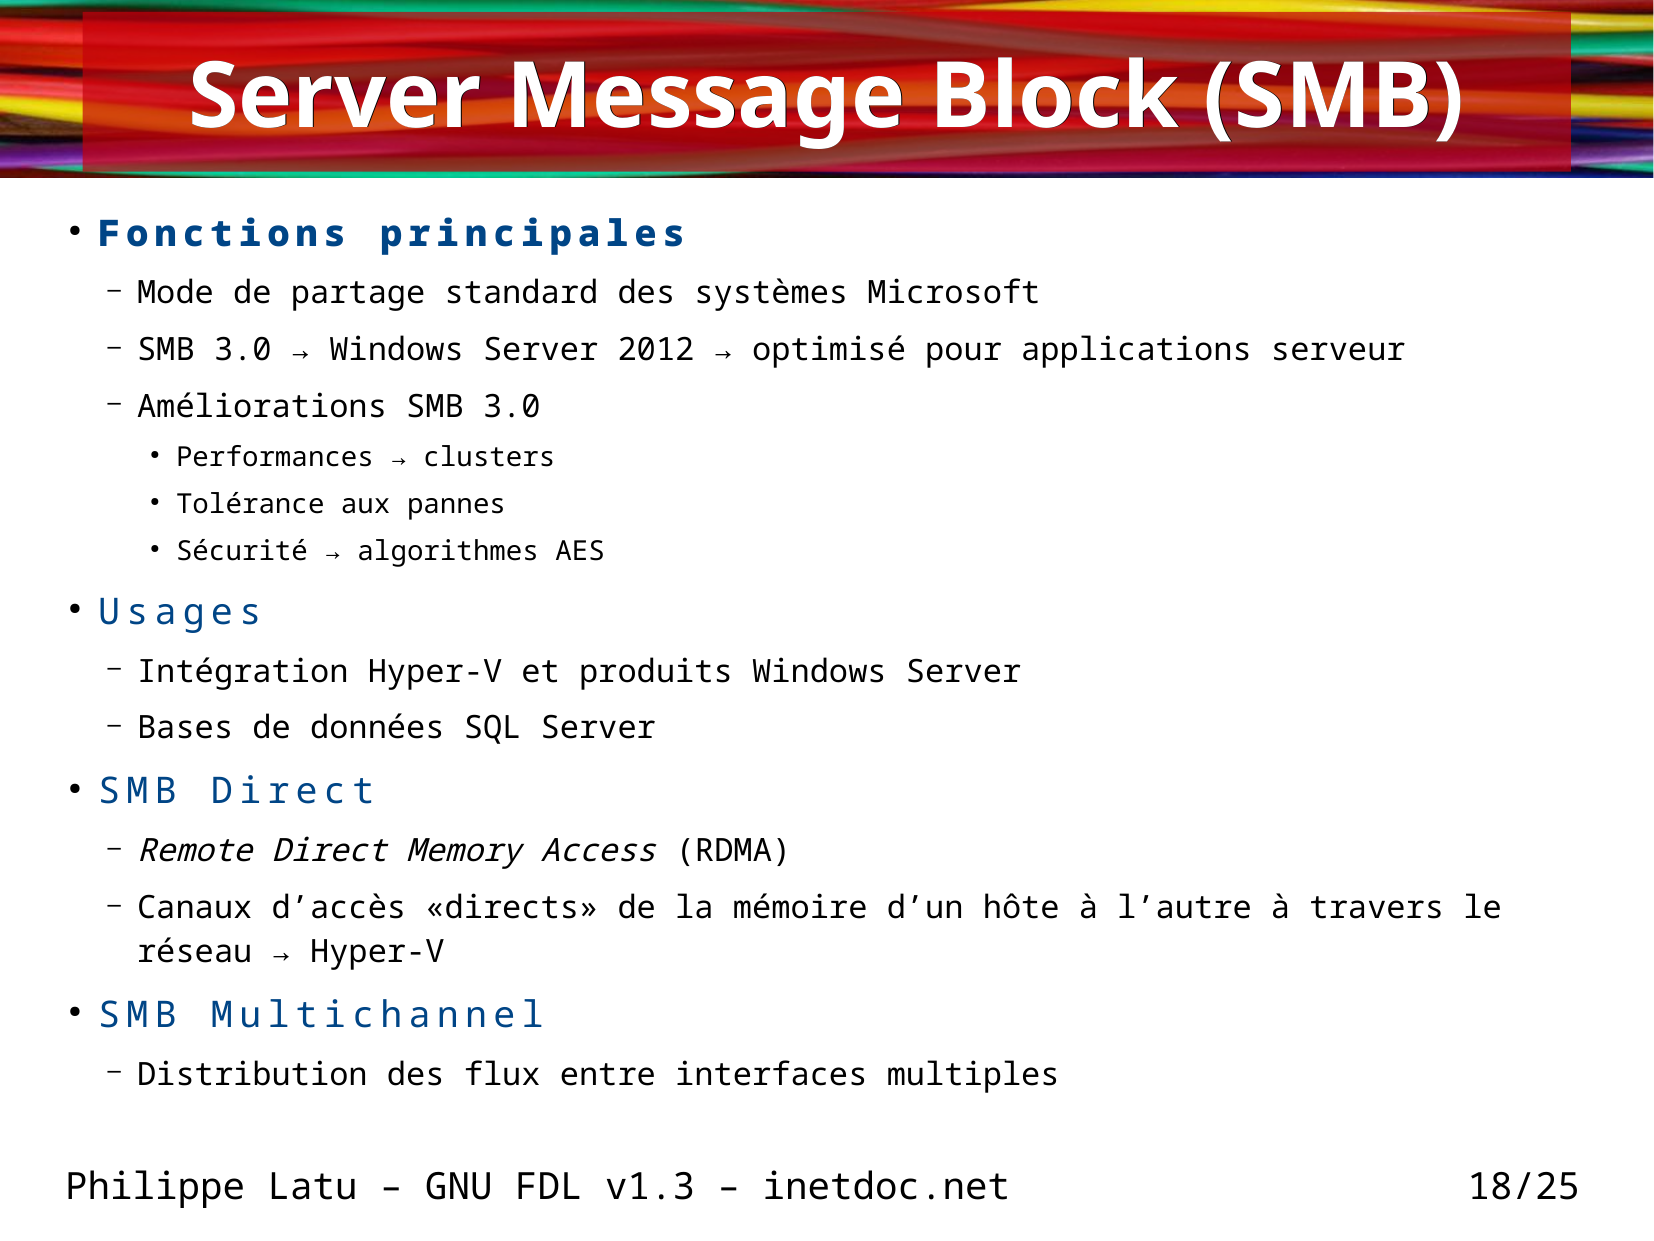

# Server Message Block (SMB)
Fonctions principales
Mode de partage standard des systèmes Microsoft
SMB 3.0 → Windows Server 2012 → optimisé pour applications serveur
Améliorations SMB 3.0
Performances → clusters
Tolérance aux pannes
Sécurité → algorithmes AES
Usages
Intégration Hyper-V et produits Windows Server
Bases de données SQL Server
SMB Direct
Remote Direct Memory Access (RDMA)
Canaux d’accès «directs» de la mémoire d’un hôte à l’autre à travers le réseau → Hyper-V
SMB Multichannel
Distribution des flux entre interfaces multiples
Philippe Latu – GNU FDL v1.3 – inetdoc.net /25